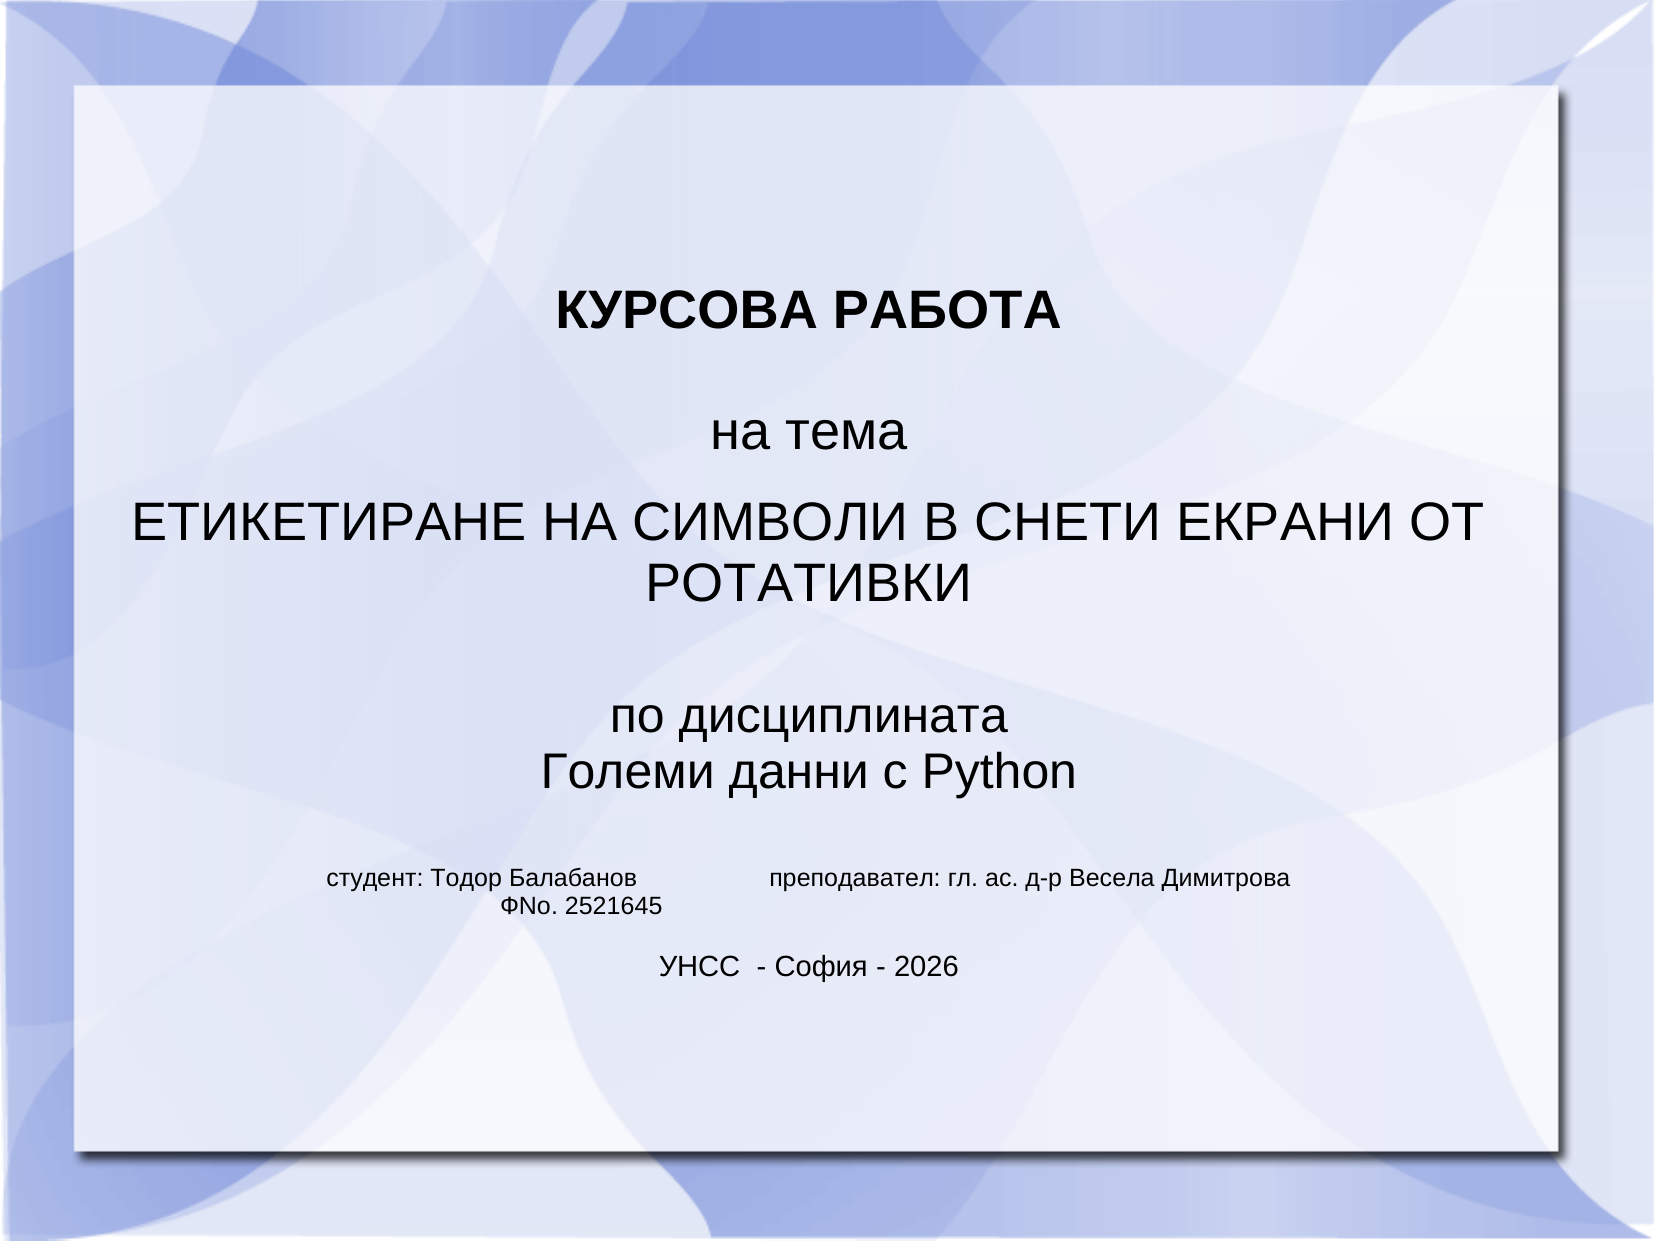

# КУРСОВА РАБОТА
на тема
ЕТИКЕТИРАНЕ НА СИМВОЛИ В СНЕТИ ЕКРАНИ ОТ РОТАТИВКИ
по дисциплината
Големи данни с Python
студент: Тодор Балабанов		преподавател: гл. ас. д-р Весела Димитрова
ФNo. 2521645
УНСС - София - 2026